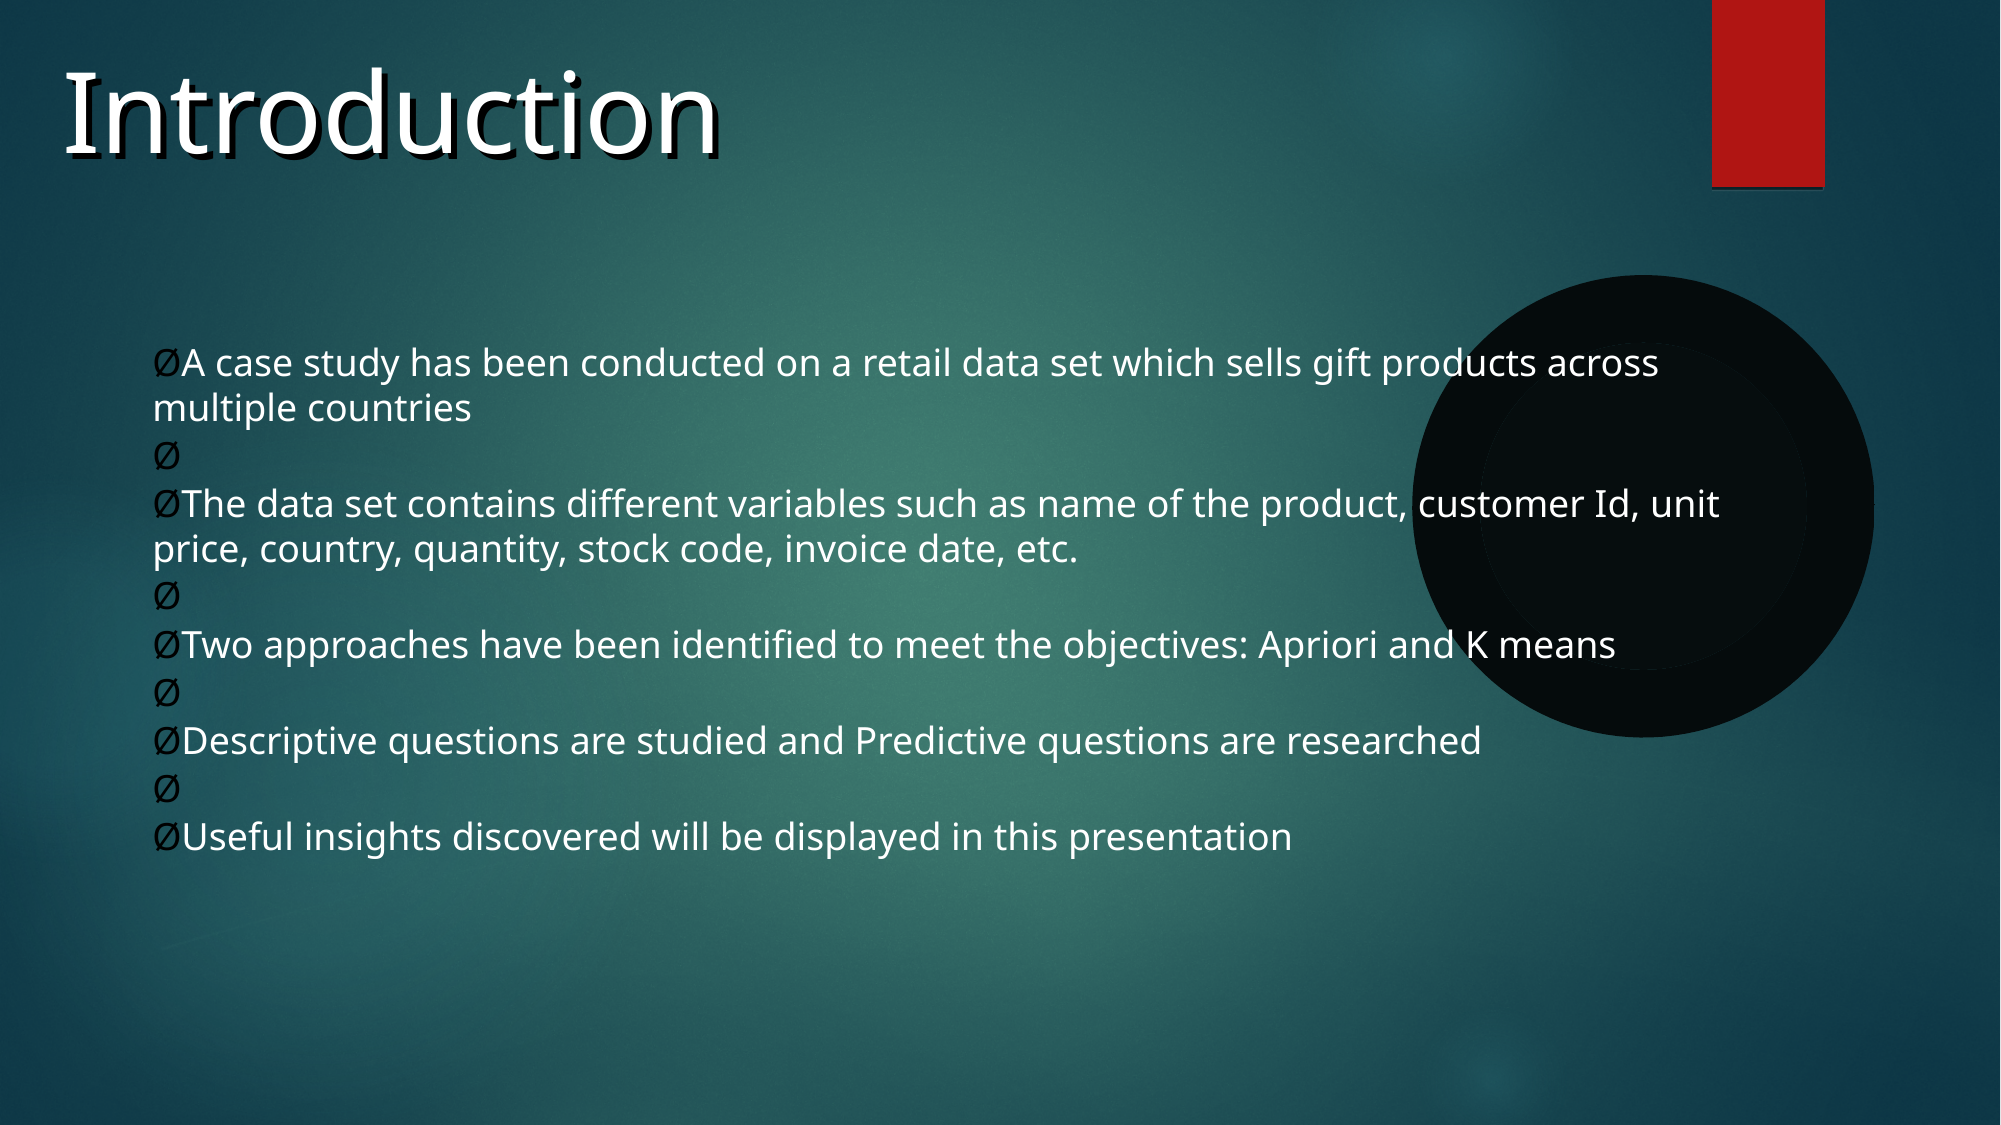

Introduction
A case study has been conducted on a retail data set which sells gift products across multiple countries
The data set contains different variables such as name of the product, customer Id, unit price, country, quantity, stock code, invoice date, etc.
Two approaches have been identified to meet the objectives: Apriori and K means
Descriptive questions are studied and Predictive questions are researched
Useful insights discovered will be displayed in this presentation